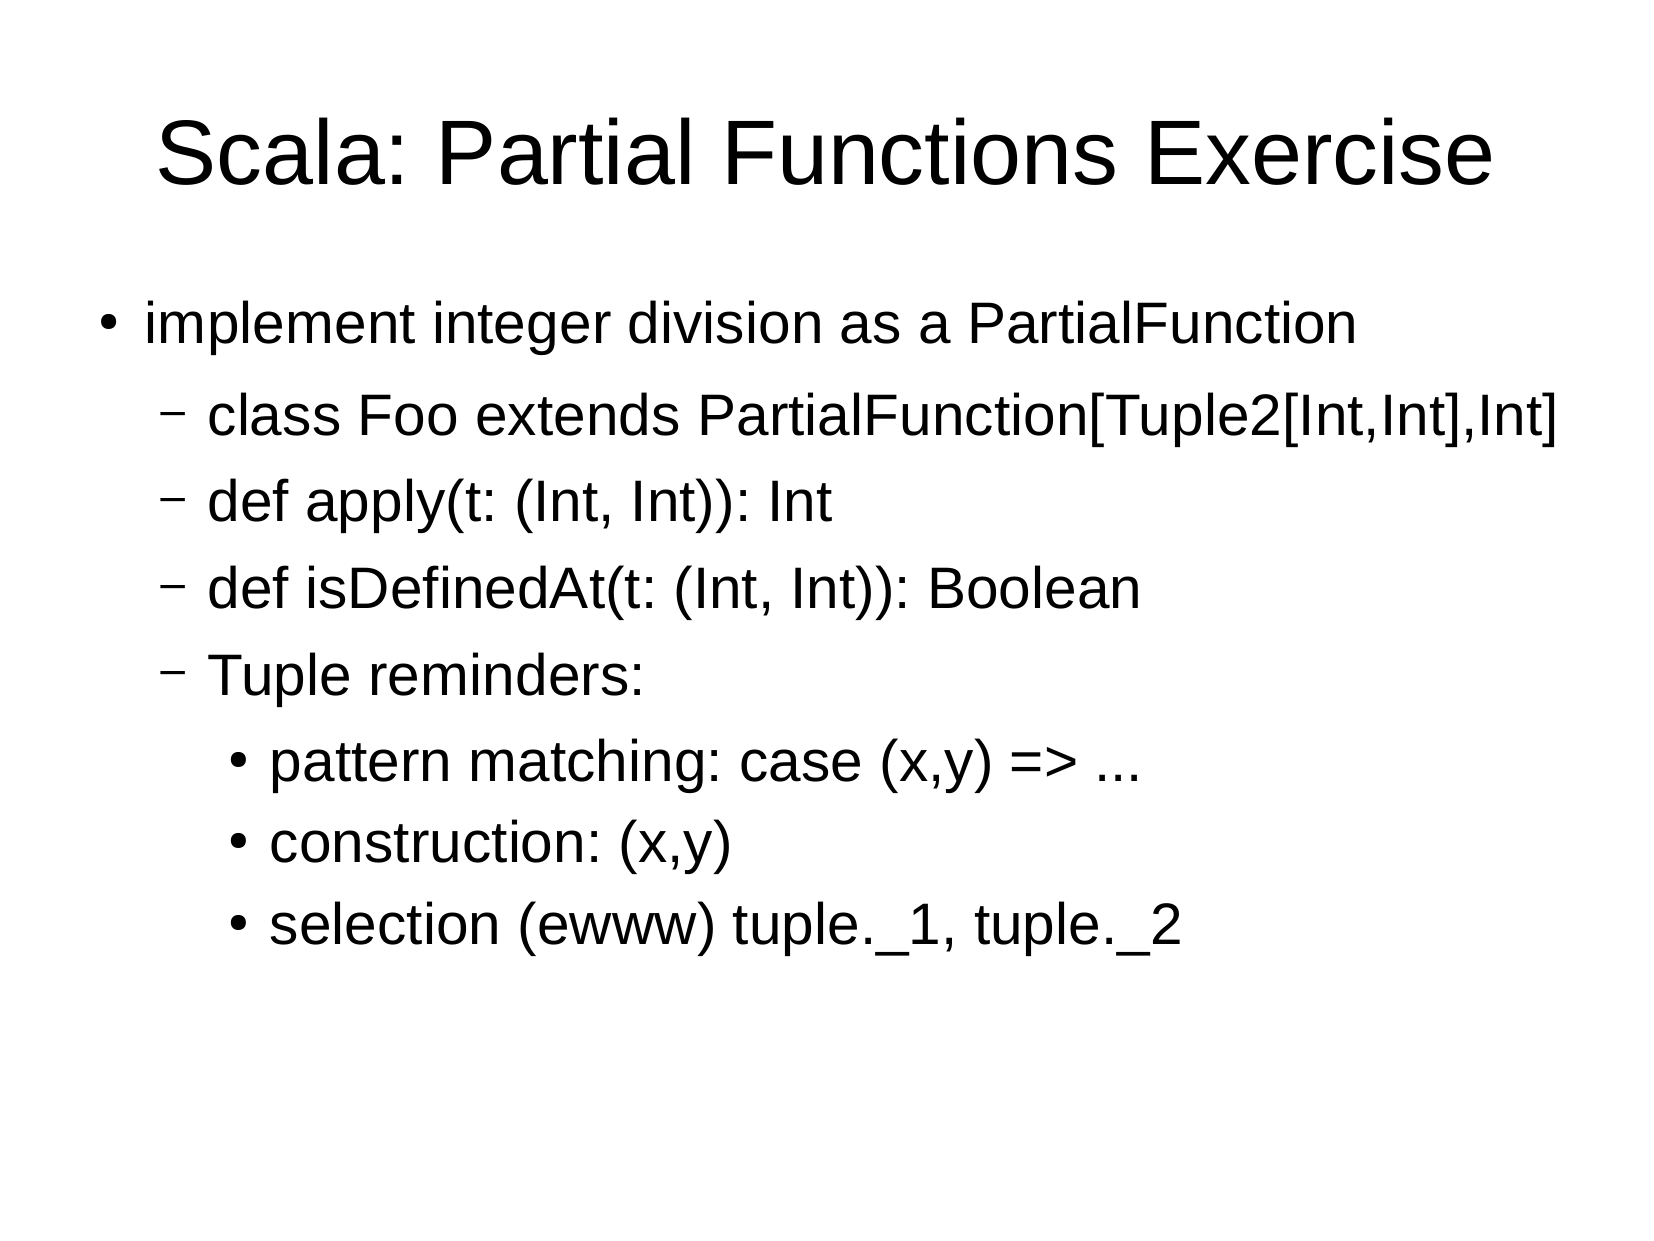

# Scala: Partial Functions Exercise
implement integer division as a PartialFunction
class Foo extends PartialFunction[Tuple2[Int,Int],Int]
def apply(t: (Int, Int)): Int
def isDefinedAt(t: (Int, Int)): Boolean
Tuple reminders:
pattern matching: case (x,y) => ...
construction: (x,y)
selection (ewww) tuple._1, tuple._2